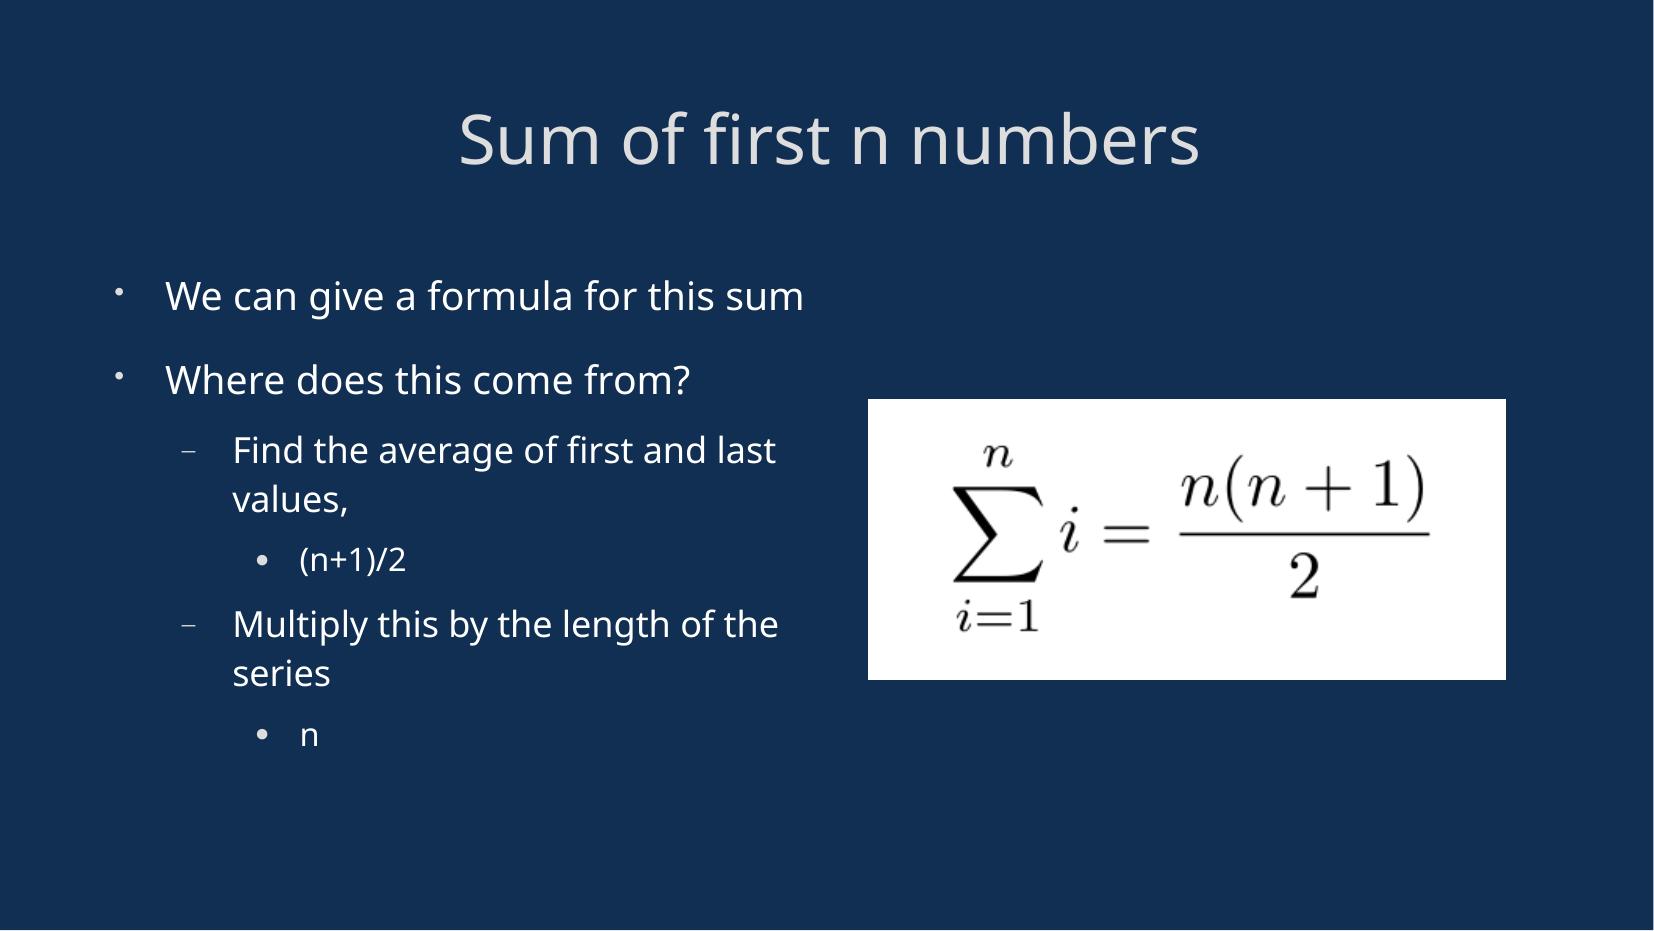

# Sum of first n numbers
We can give a formula for this sum
Where does this come from?
Find the average of first and last values,
(n+1)/2
Multiply this by the length of the series
n